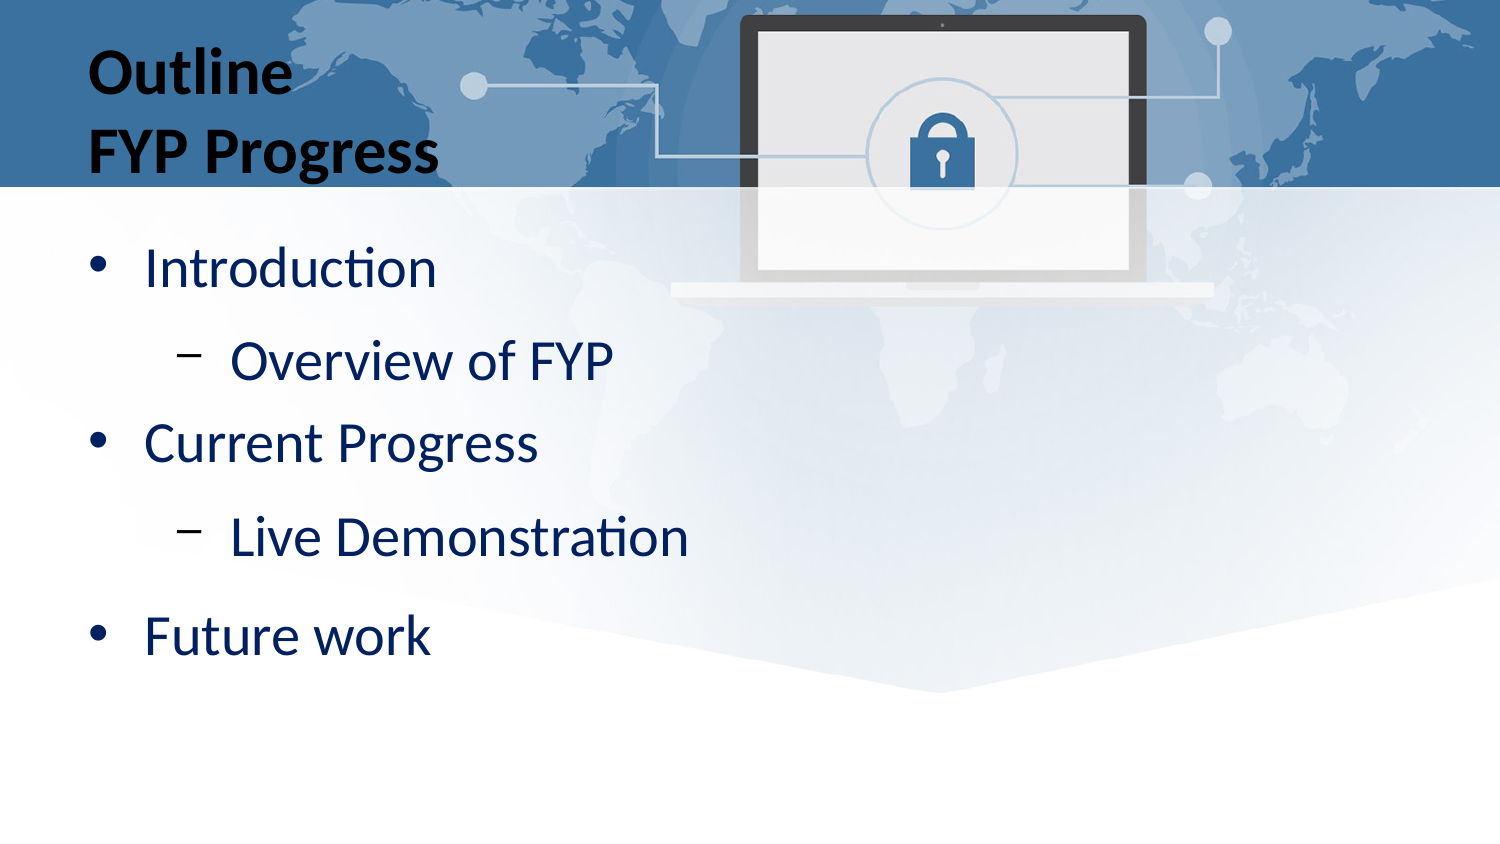

# Outline FYP Progress
Introduction
Overview of FYP
Current Progress
Live Demonstration
Future work